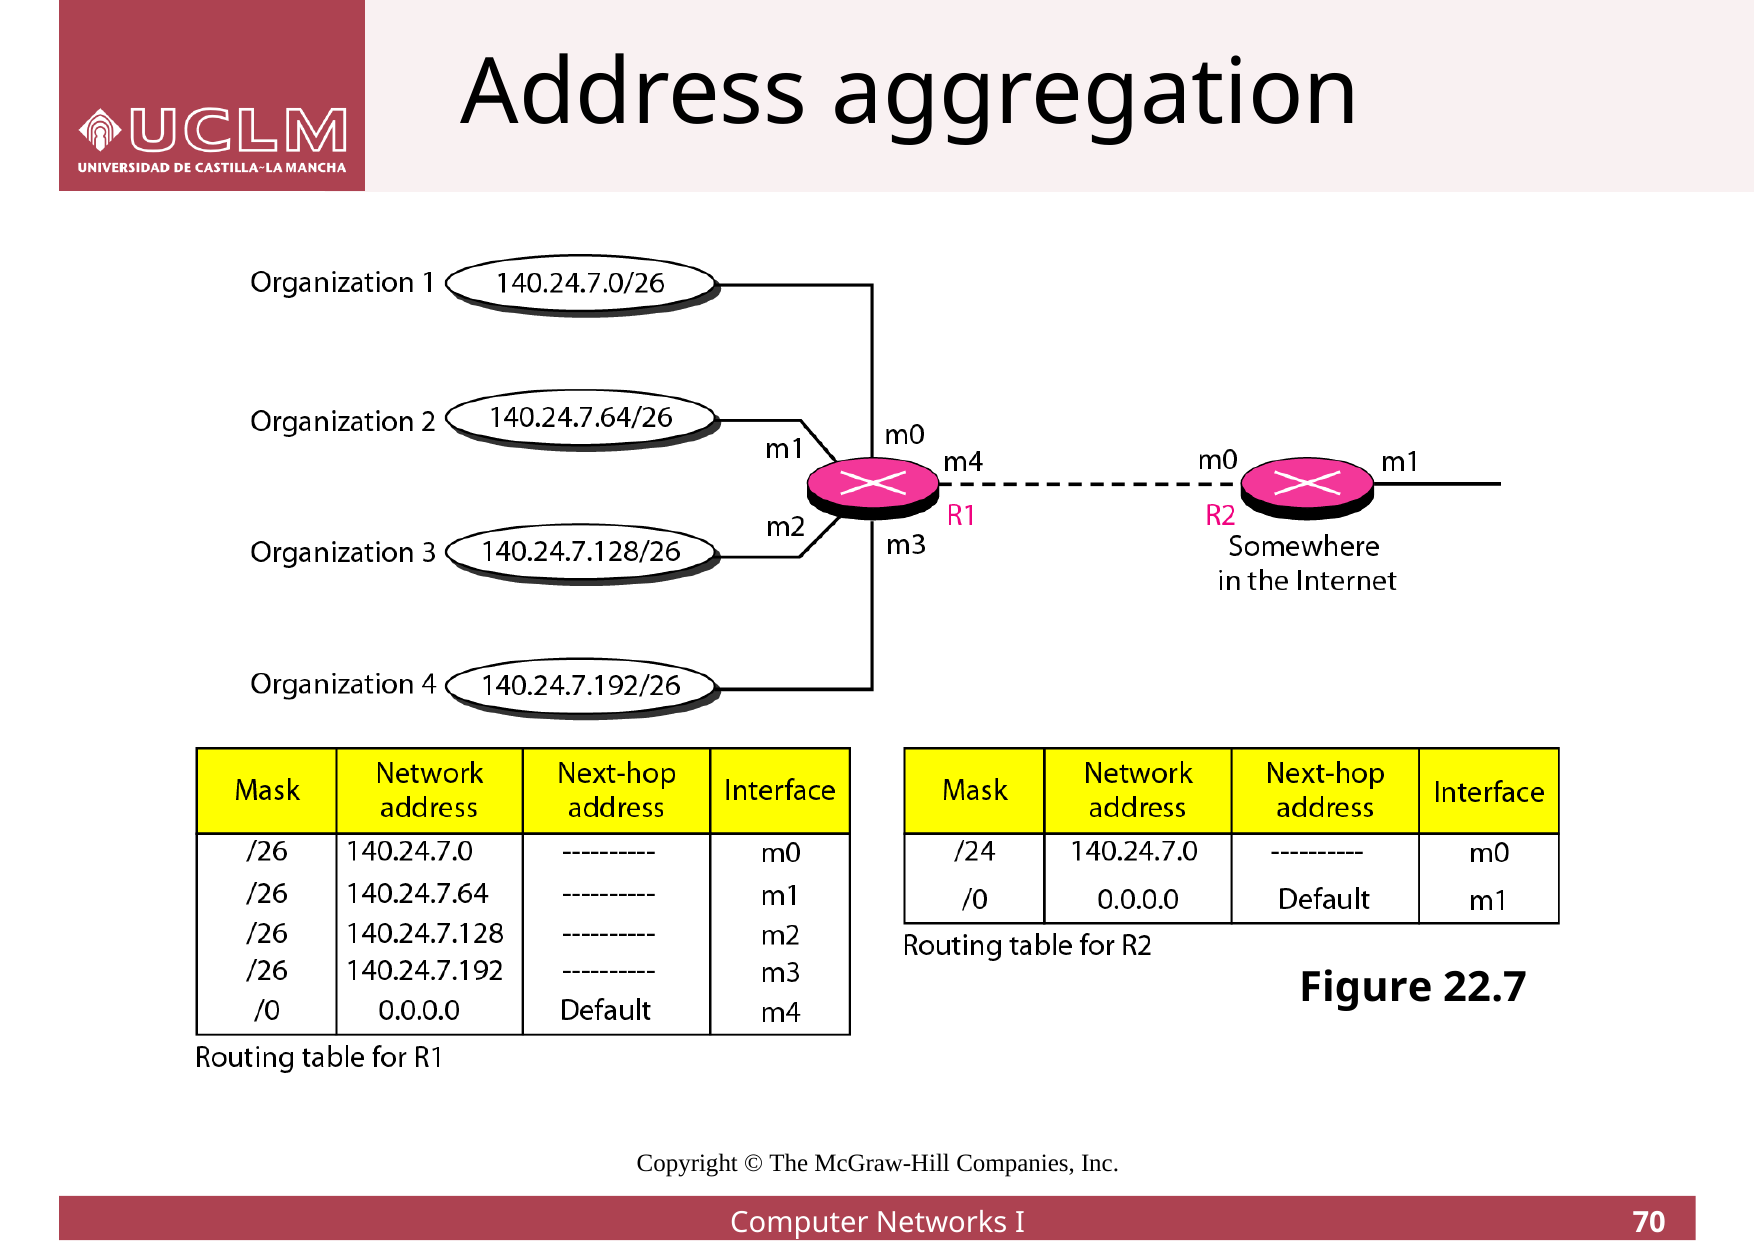

# Address aggregation
Figure 22.7
Copyright © The McGraw-Hill Companies, Inc.
Computer Networks I
70